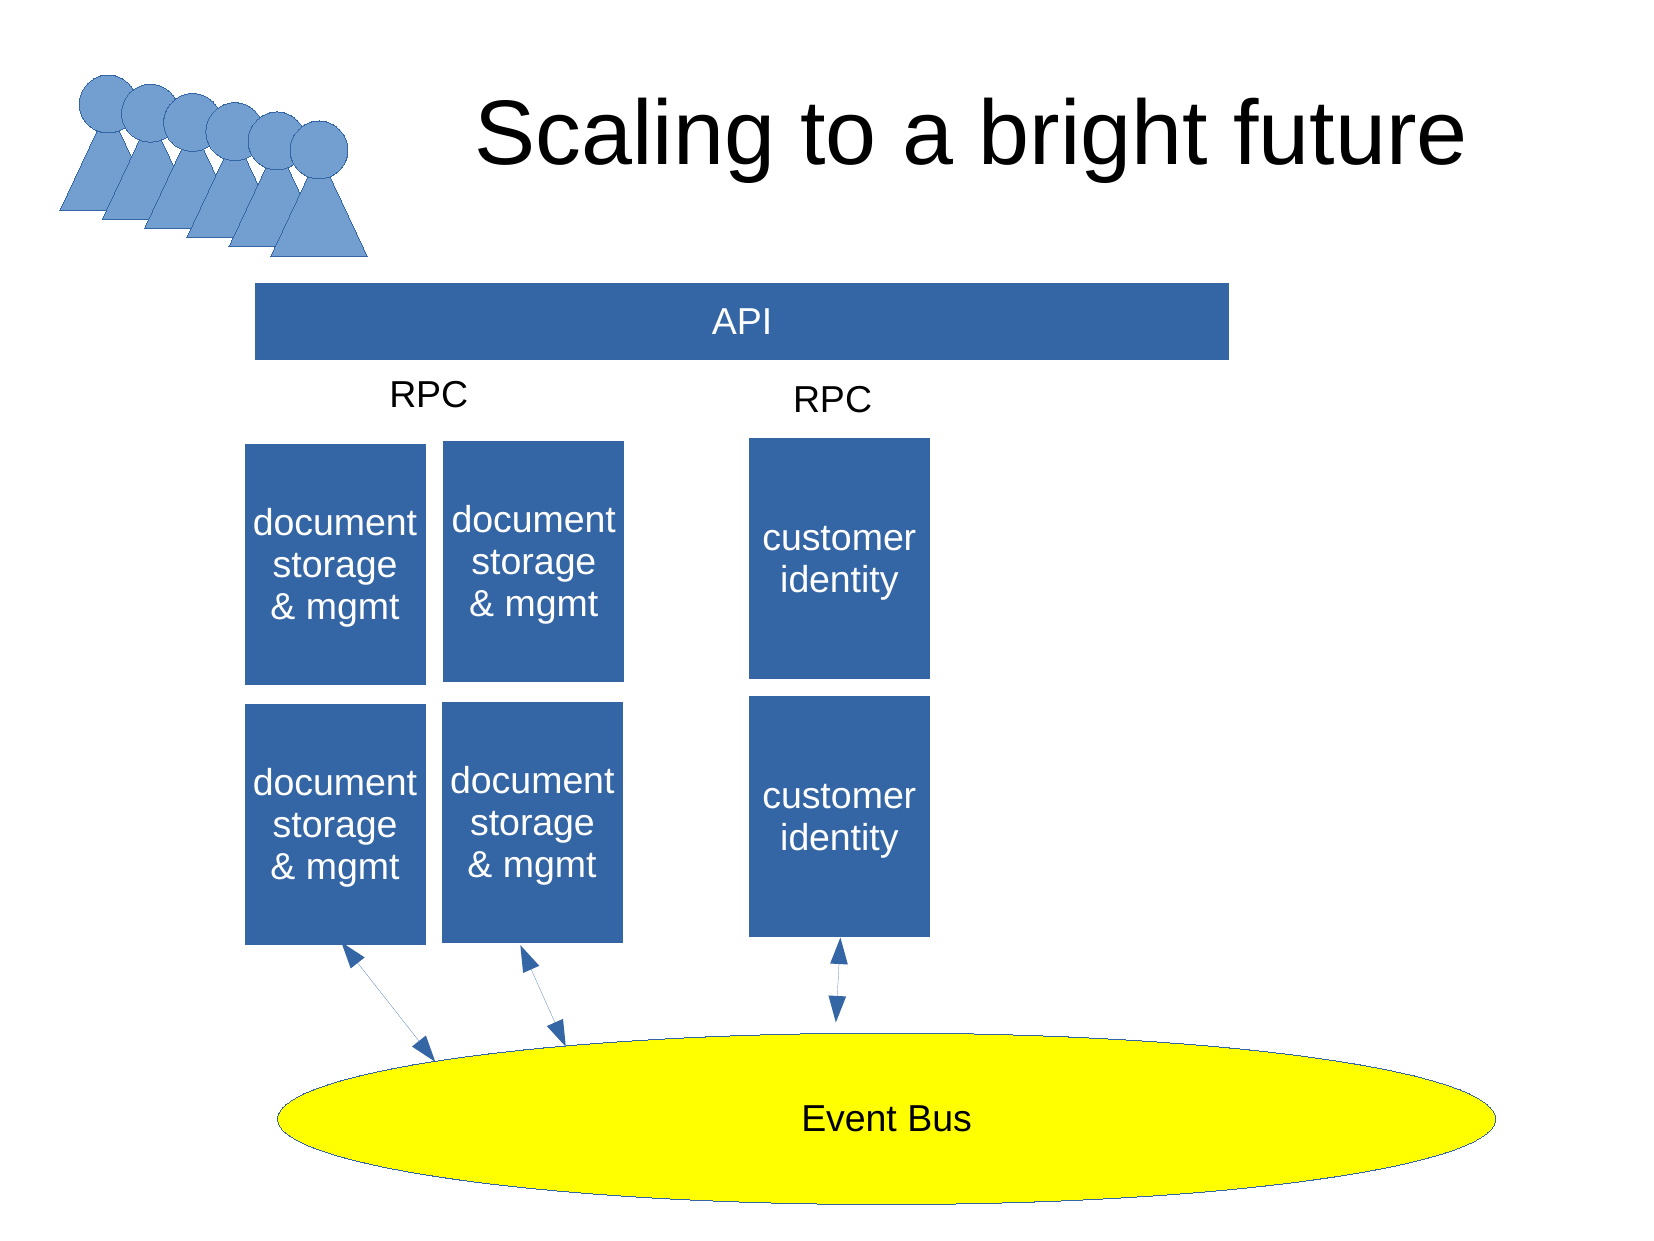

Scaling to a bright future
API
RPC
RPC
customer
identity
document
storage
& mgmt
document
storage
& mgmt
customer
identity
document
storage
& mgmt
document
storage
& mgmt
Event Bus